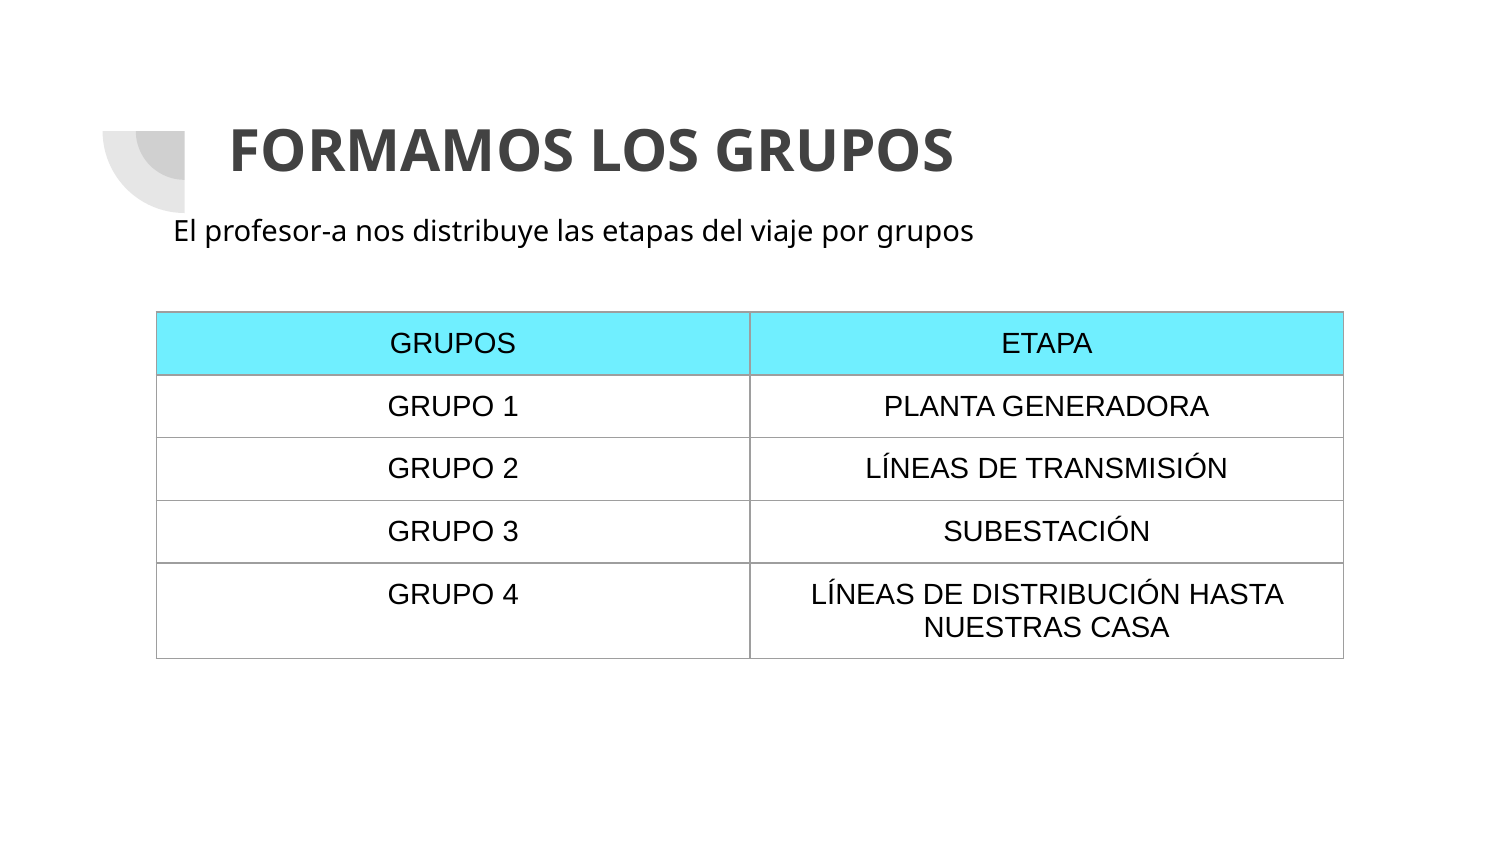

# FORMAMOS LOS GRUPOS
El profesor-a nos distribuye las etapas del viaje por grupos
| GRUPOS | ETAPA |
| --- | --- |
| GRUPO 1 | PLANTA GENERADORA |
| GRUPO 2 | LÍNEAS DE TRANSMISIÓN |
| GRUPO 3 | SUBESTACIÓN |
| GRUPO 4 | LÍNEAS DE DISTRIBUCIÓN HASTA NUESTRAS CASA |